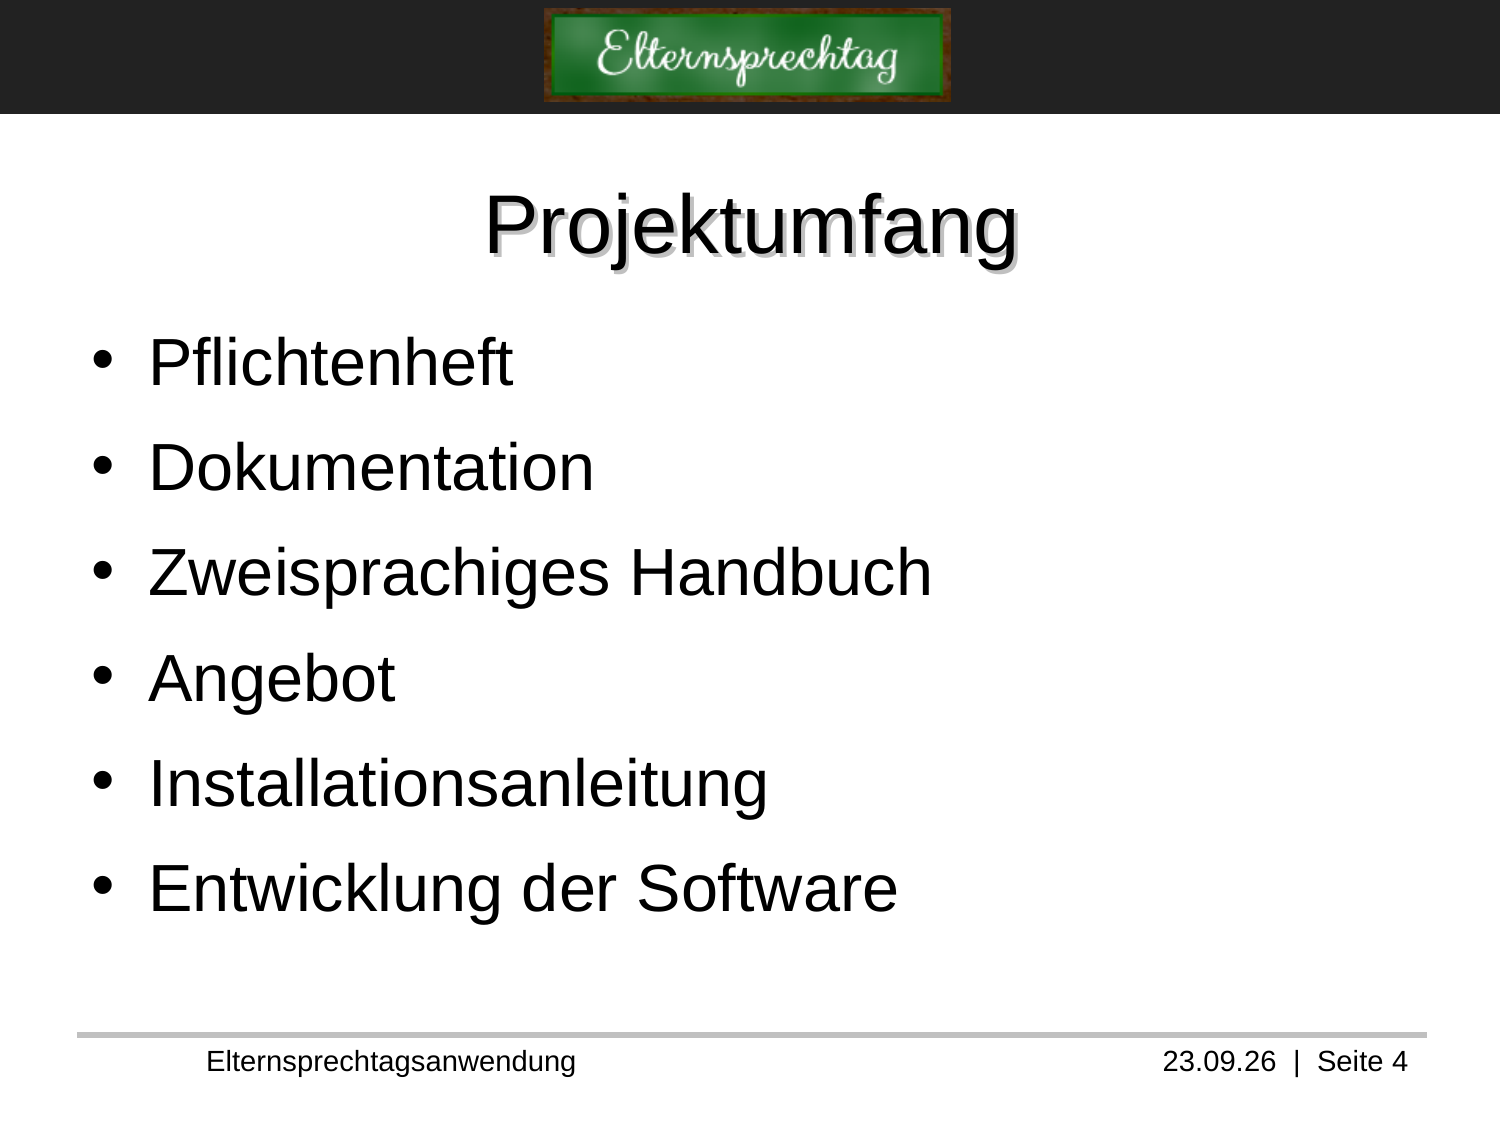

# Projektumfang
Pflichtenheft
Dokumentation
Zweisprachiges Handbuch
Angebot
Installationsanleitung
Entwicklung der Software